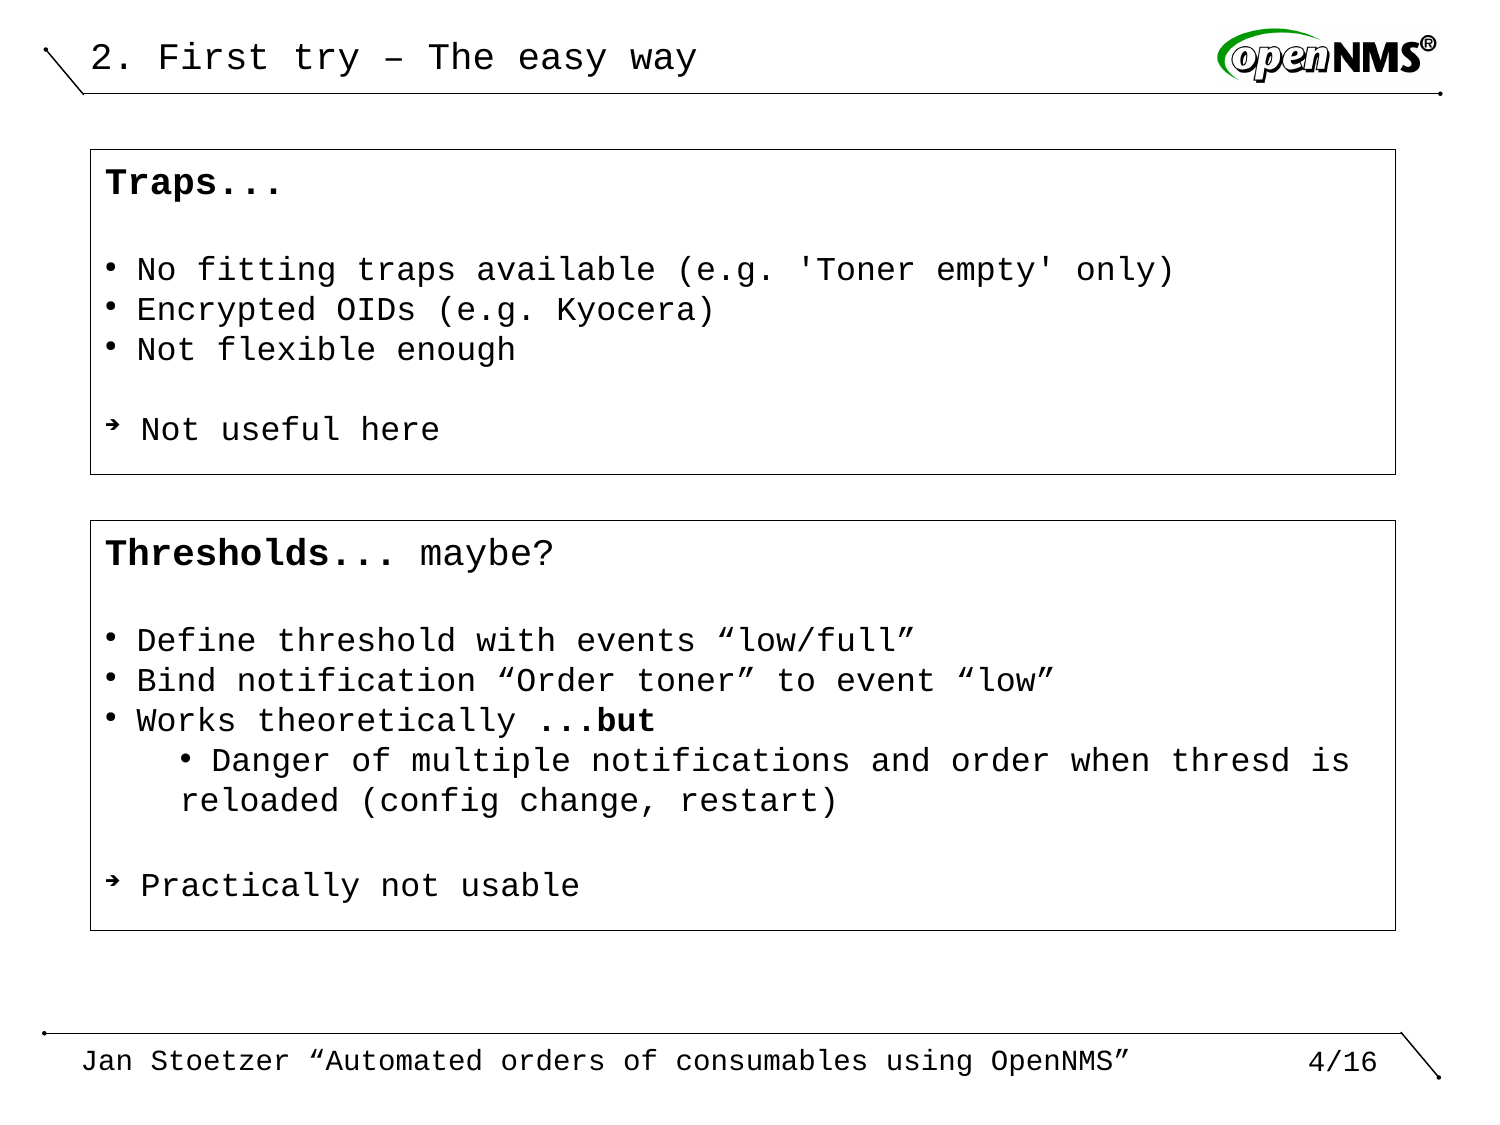

# 2. First try – The easy way
Traps...
 No fitting traps available (e.g. 'Toner empty' only)
 Encrypted OIDs (e.g. Kyocera)
 Not flexible enough
 Not useful here
Thresholds... maybe?
 Define threshold with events “low/full”
 Bind notification “Order toner” to event “low”
 Works theoretically ...but
 Danger of multiple notifications and order when thresd is 	 reloaded (config change, restart)
 Practically not usable